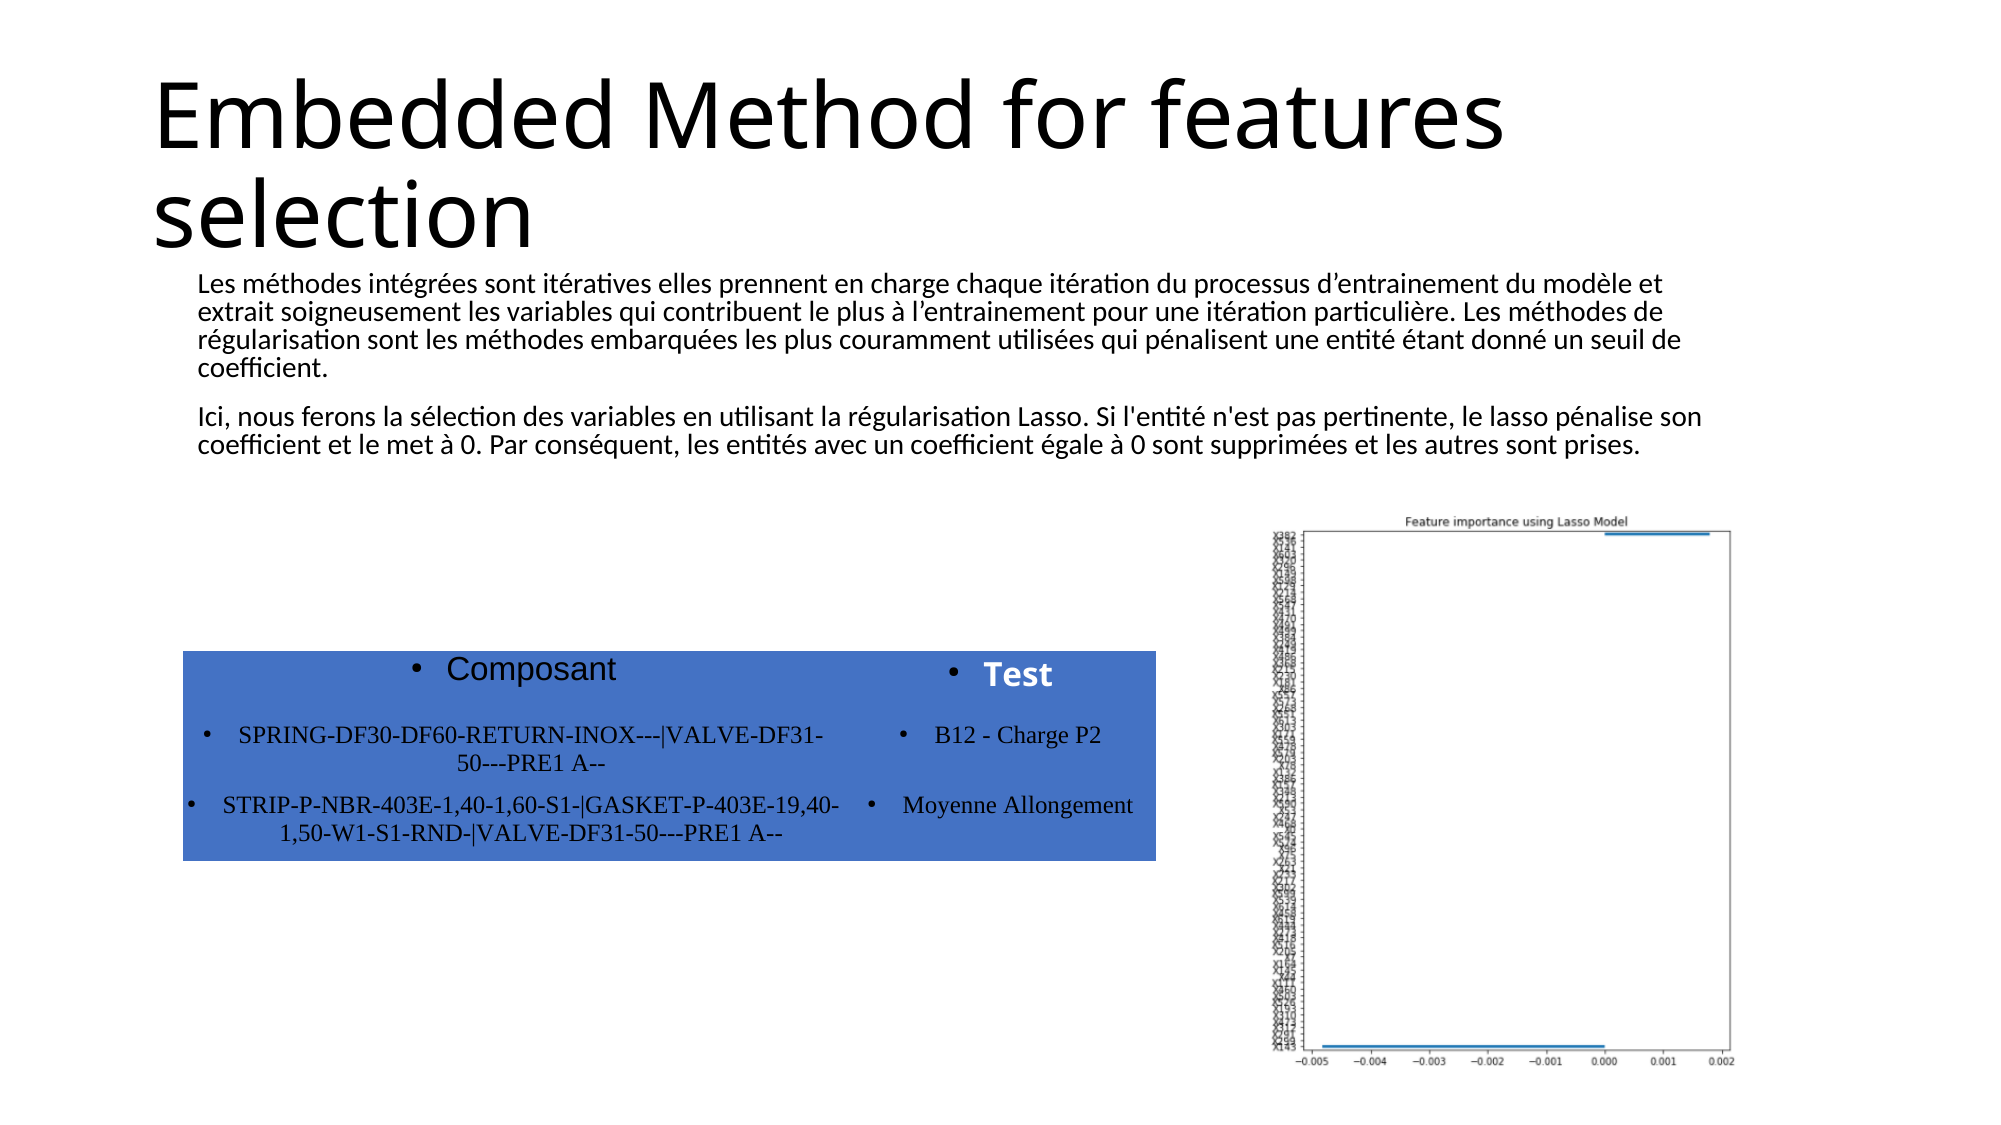

# Embedded Method for features selection
Les méthodes intégrées sont itératives elles prennent en charge chaque itération du processus d’entrainement du modèle et extrait soigneusement les variables qui contribuent le plus à l’entrainement pour une itération particulière. Les méthodes de régularisation sont les méthodes embarquées les plus couramment utilisées qui pénalisent une entité étant donné un seuil de coefficient.
Ici, nous ferons la sélection des variables en utilisant la régularisation Lasso. Si l'entité n'est pas pertinente, le lasso pénalise son coefficient et le met à 0. Par conséquent, les entités avec un coefficient égale à 0 sont supprimées et les autres sont prises.
| Composant | Test |
| --- | --- |
| SPRING-DF30-DF60-RETURN-INOX---|VALVE-DF31-50---PRE1 A-- | B12 - Charge P2 |
| STRIP-P-NBR-403E-1,40-1,60-S1-|GASKET-P-403E-19,40-1,50-W1-S1-RND-|VALVE-DF31-50---PRE1 A-- | Moyenne Allongement |